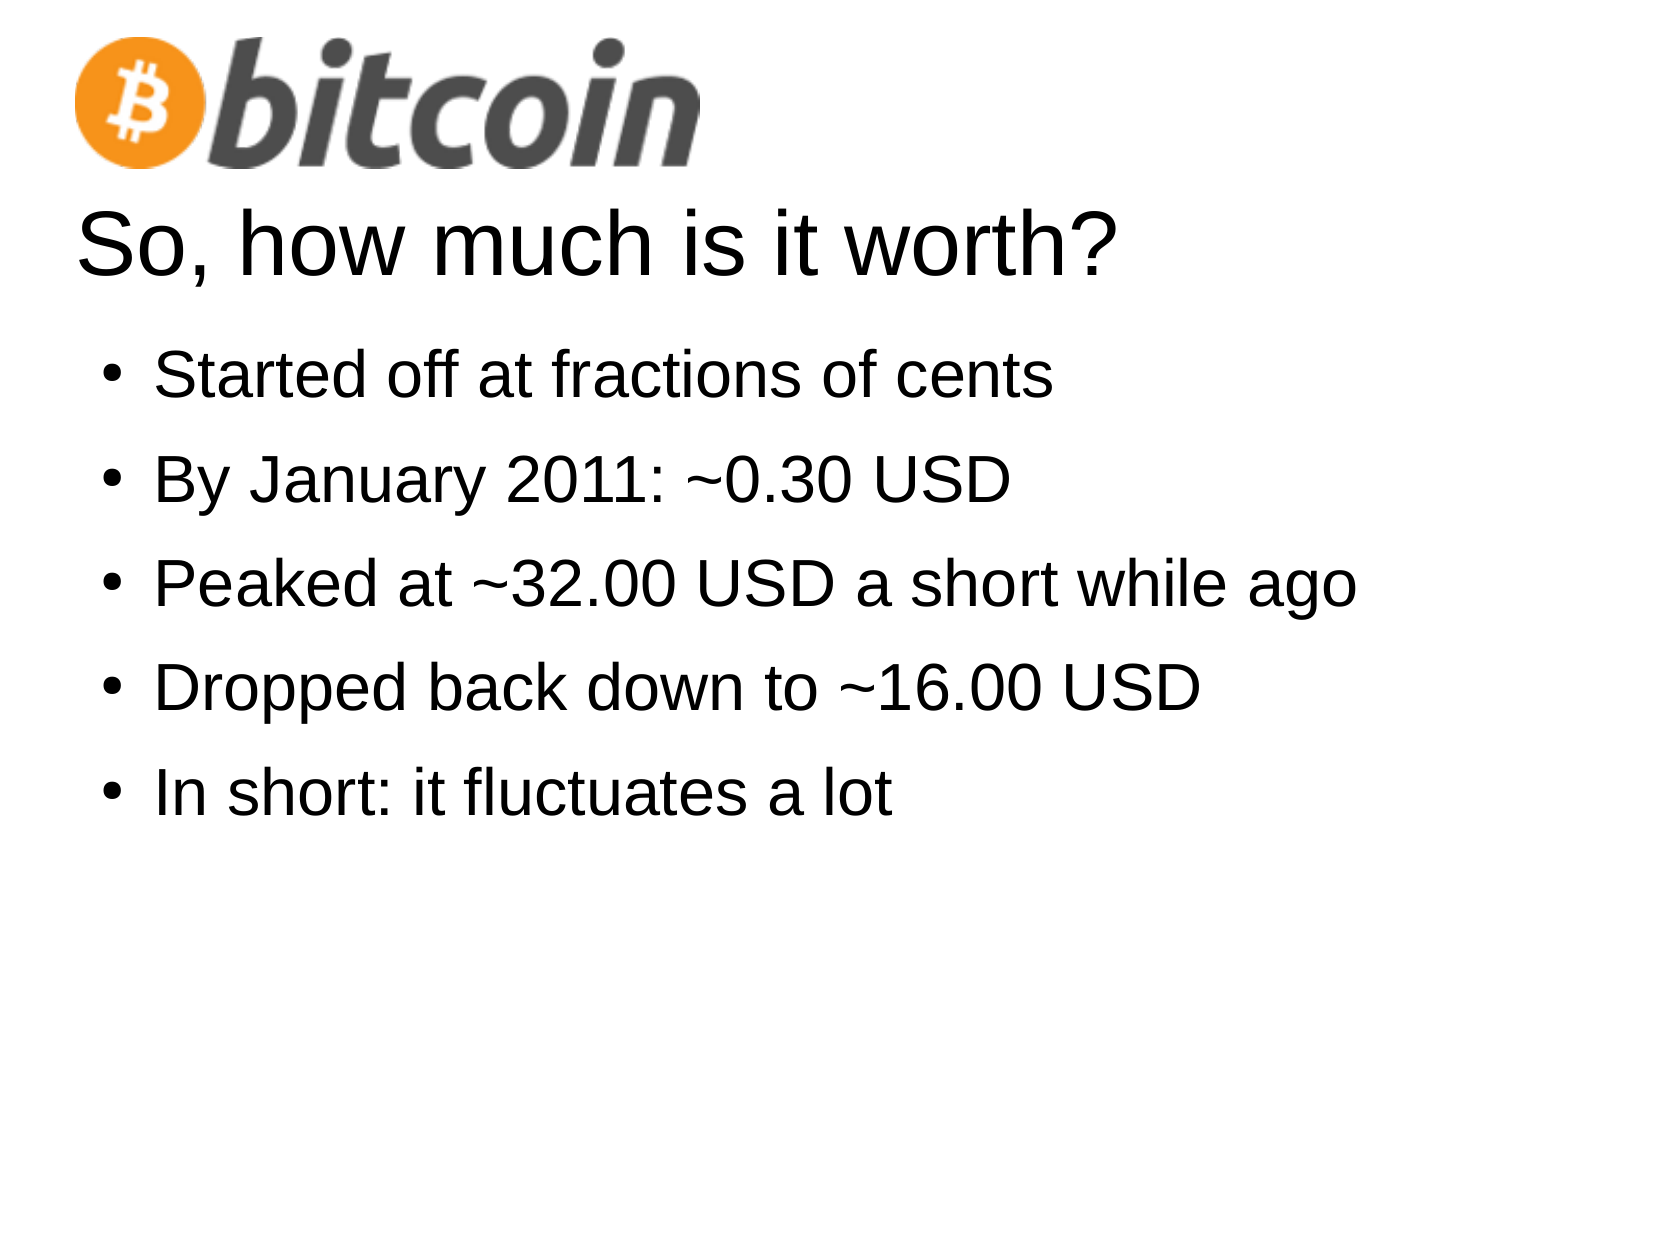

# So, how much is it worth?
Started off at fractions of cents
By January 2011: ~0.30 USD
Peaked at ~32.00 USD a short while ago
Dropped back down to ~16.00 USD
In short: it fluctuates a lot